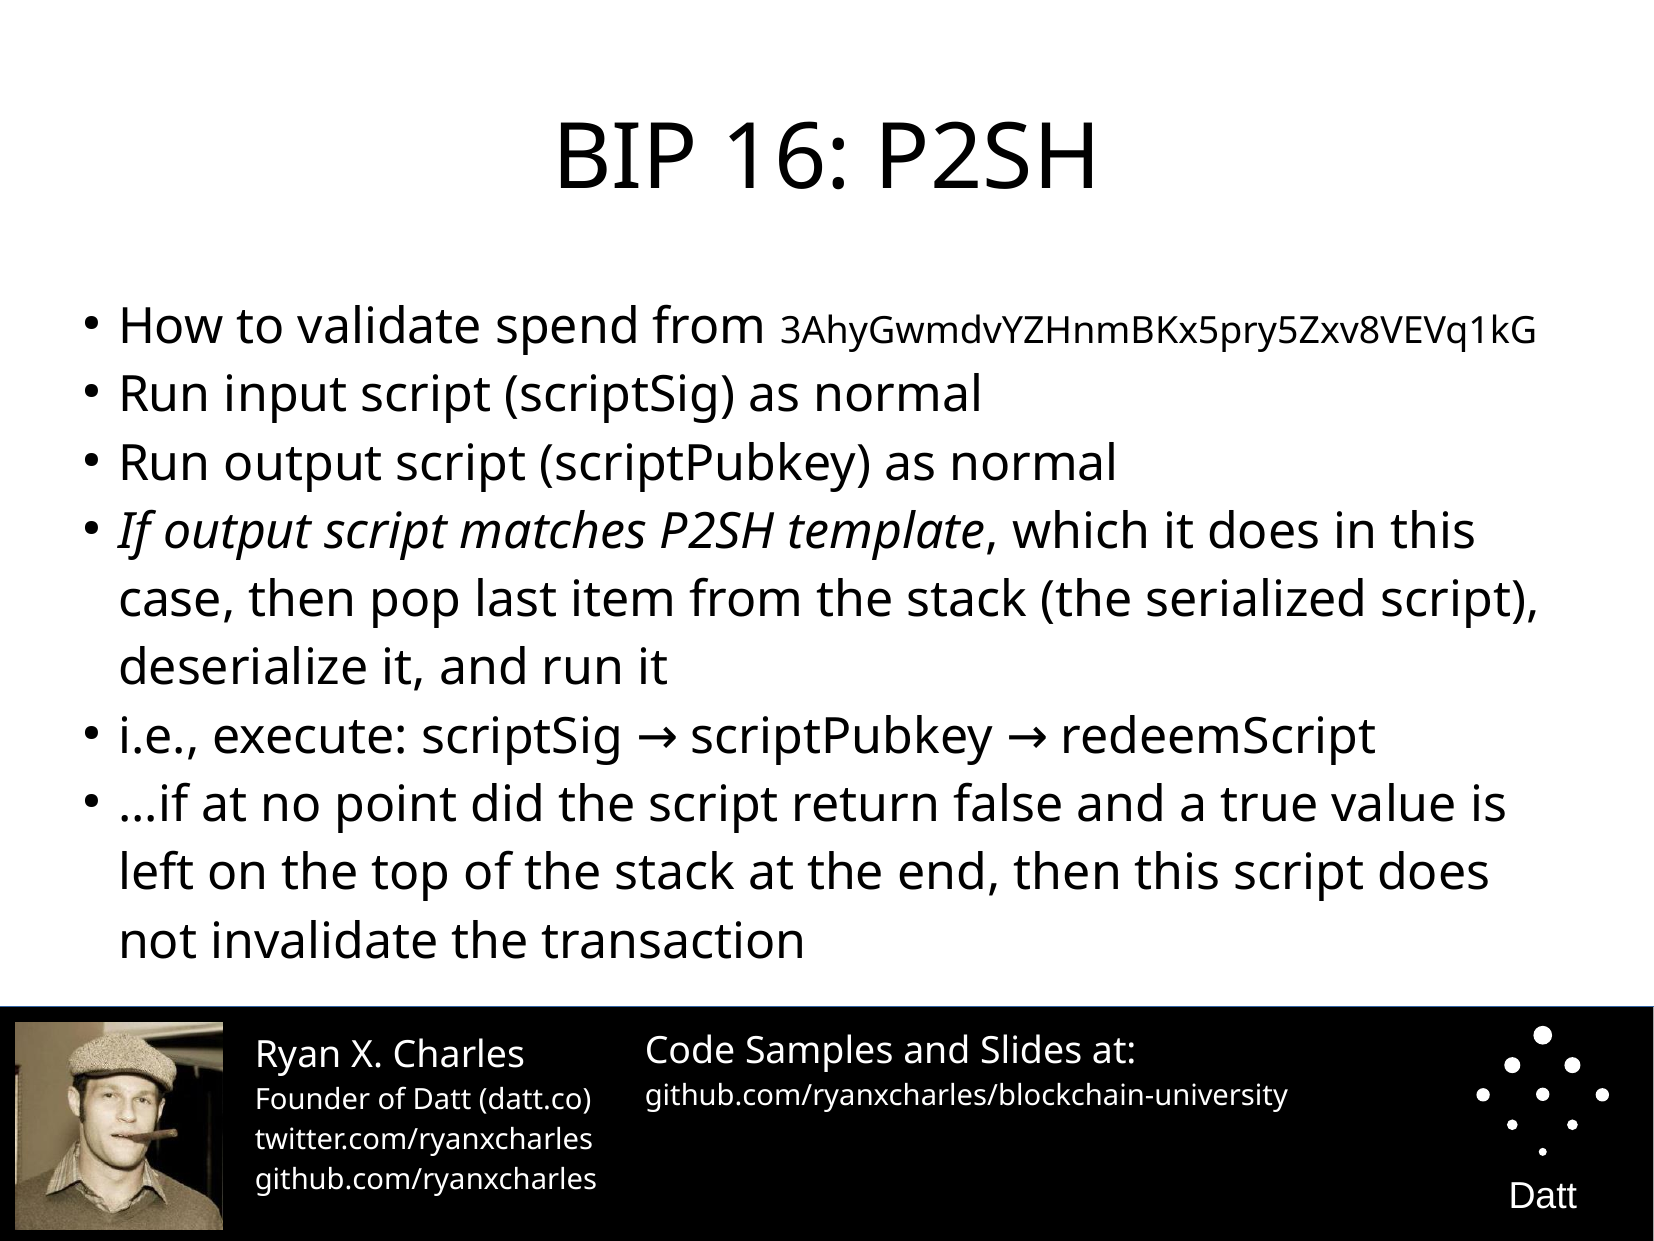

BIP 16: P2SH
# How to validate spend from 3AhyGwmdvYZHnmBKx5pry5Zxv8VEVq1kG
Run input script (scriptSig) as normal
Run output script (scriptPubkey) as normal
If output script matches P2SH template, which it does in this case, then pop last item from the stack (the serialized script), deserialize it, and run it
i.e., execute: scriptSig → scriptPubkey → redeemScript
...if at no point did the script return false and a true value is left on the top of the stack at the end, then this script does not invalidate the transaction
Code Samples and Slides at:
github.com/ryanxcharles/blockchain-university
Ryan X. Charles
Founder of Datt (datt.co)
twitter.com/ryanxcharles
github.com/ryanxcharles
Datt